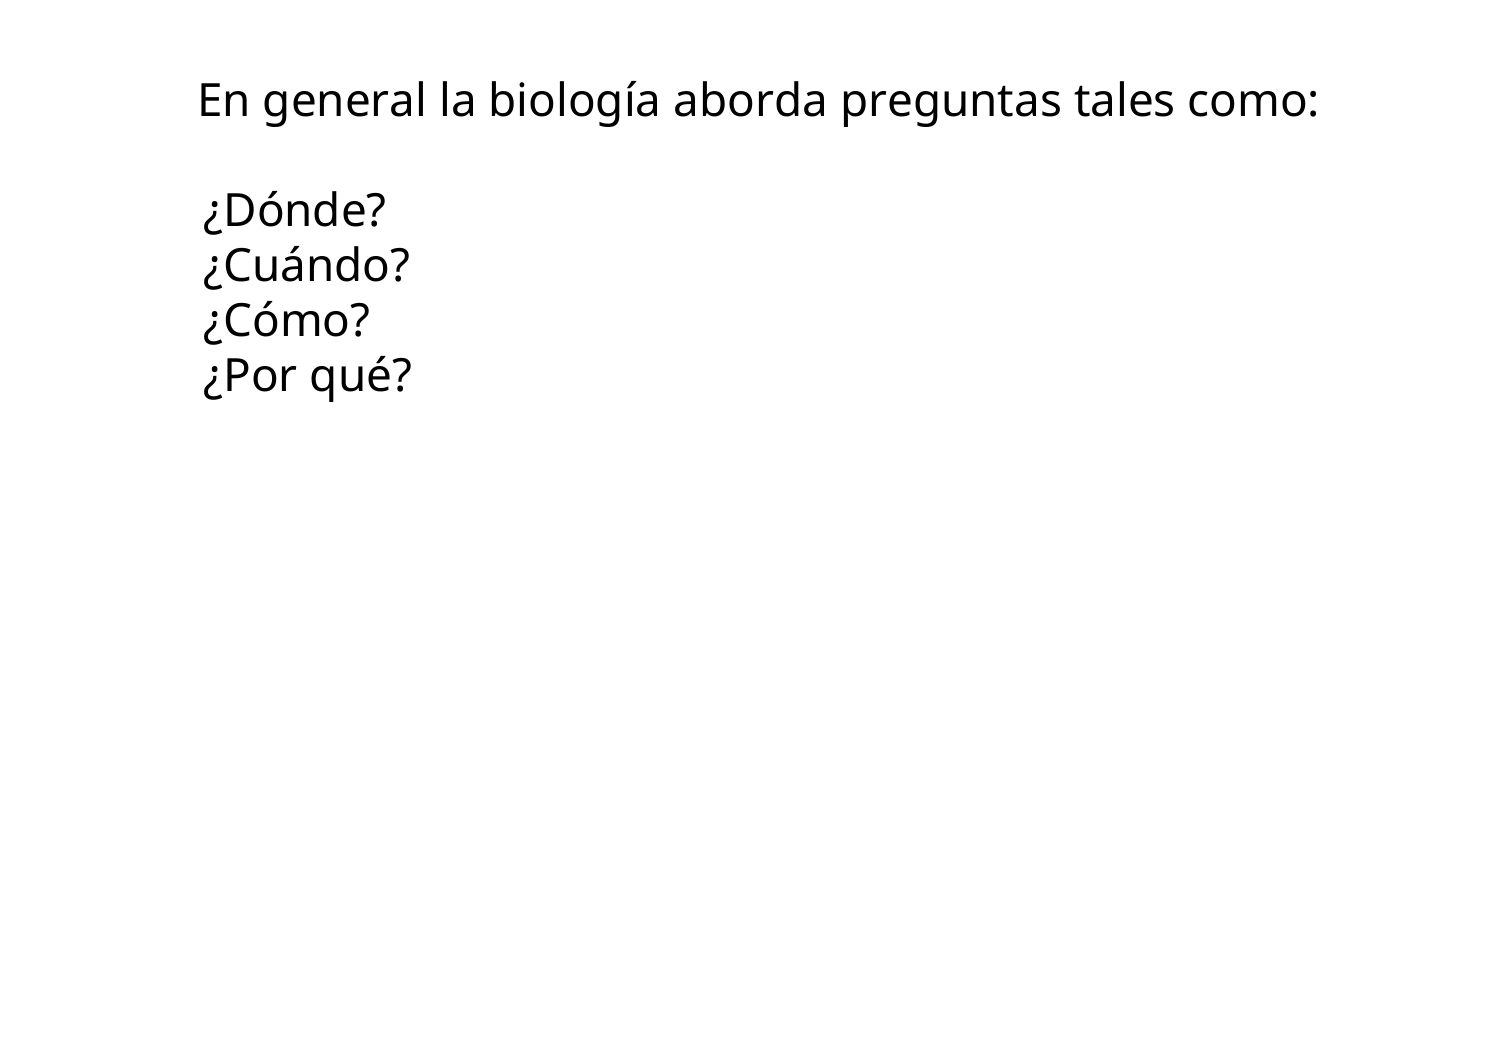

En general la biología aborda preguntas tales como:
	¿Dónde?
	¿Cuándo?
	¿Cómo?
	¿Por qué?